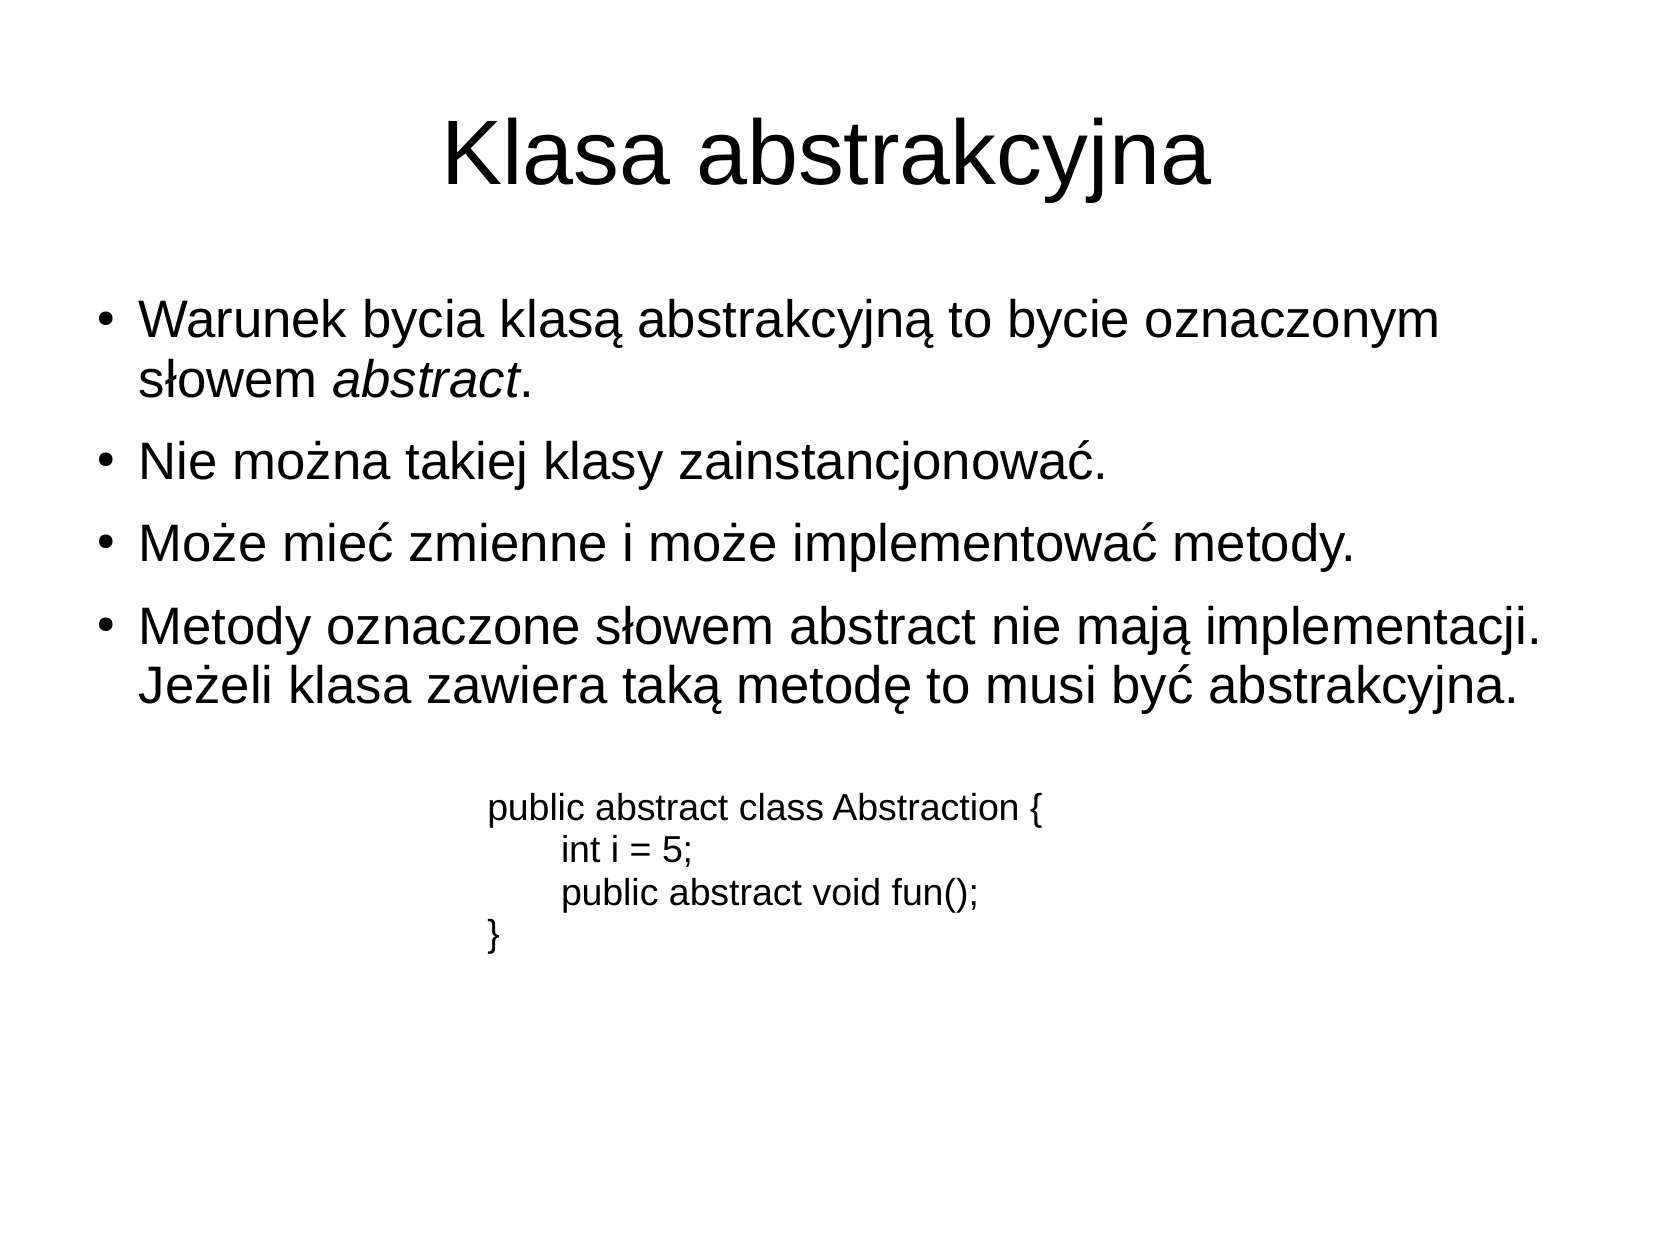

# Klasa abstrakcyjna
Warunek bycia klasą abstrakcyjną to bycie oznaczonym słowem abstract.
Nie można takiej klasy zainstancjonować.
Może mieć zmienne i może implementować metody.
Metody oznaczone słowem abstract nie mają implementacji. Jeżeli klasa zawiera taką metodę to musi być abstrakcyjna.
public abstract class Abstraction {
	int i = 5;
	public abstract void fun();
}